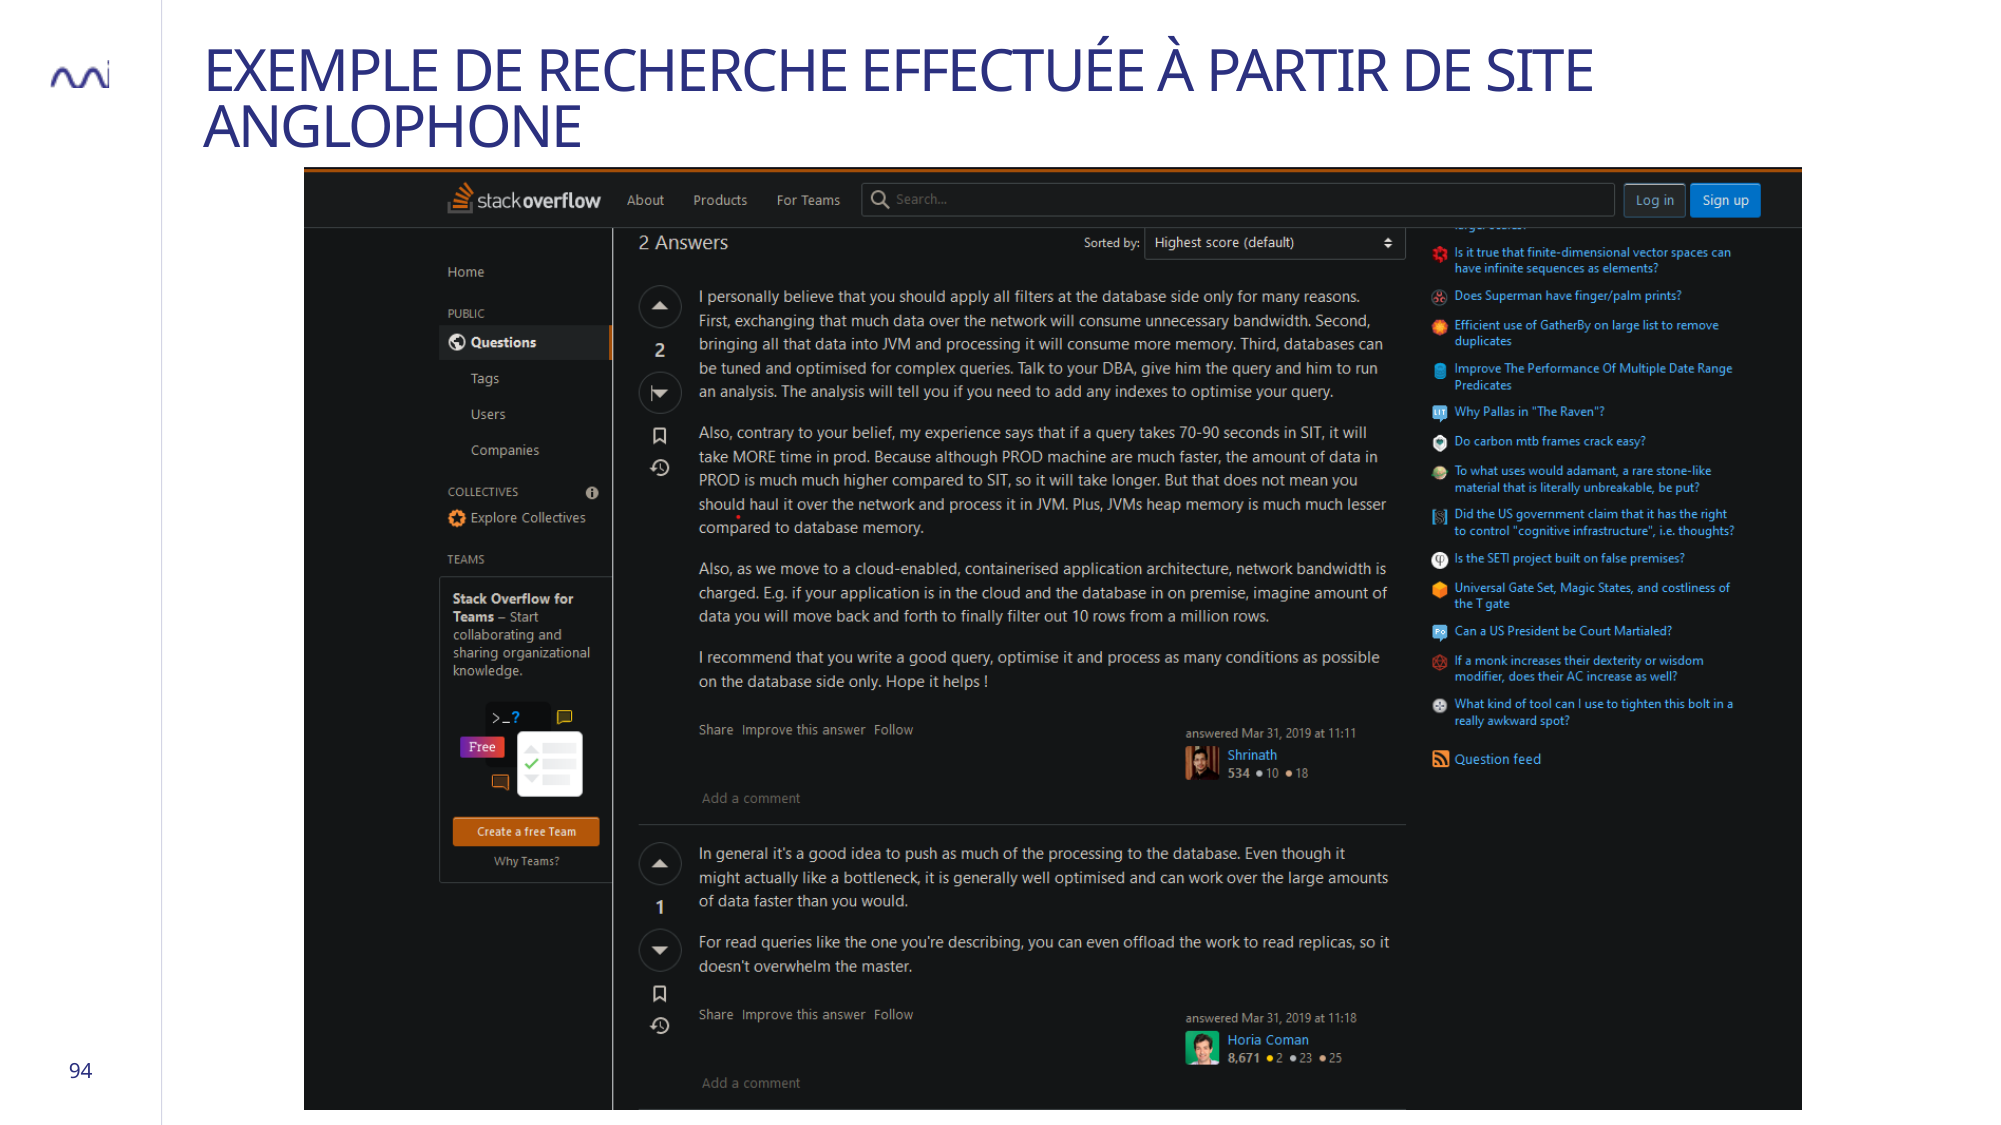

EXEMPLE DE RECHERCHE EFFECTUÉE À PARTIR DE SITE ANGLOPHONE